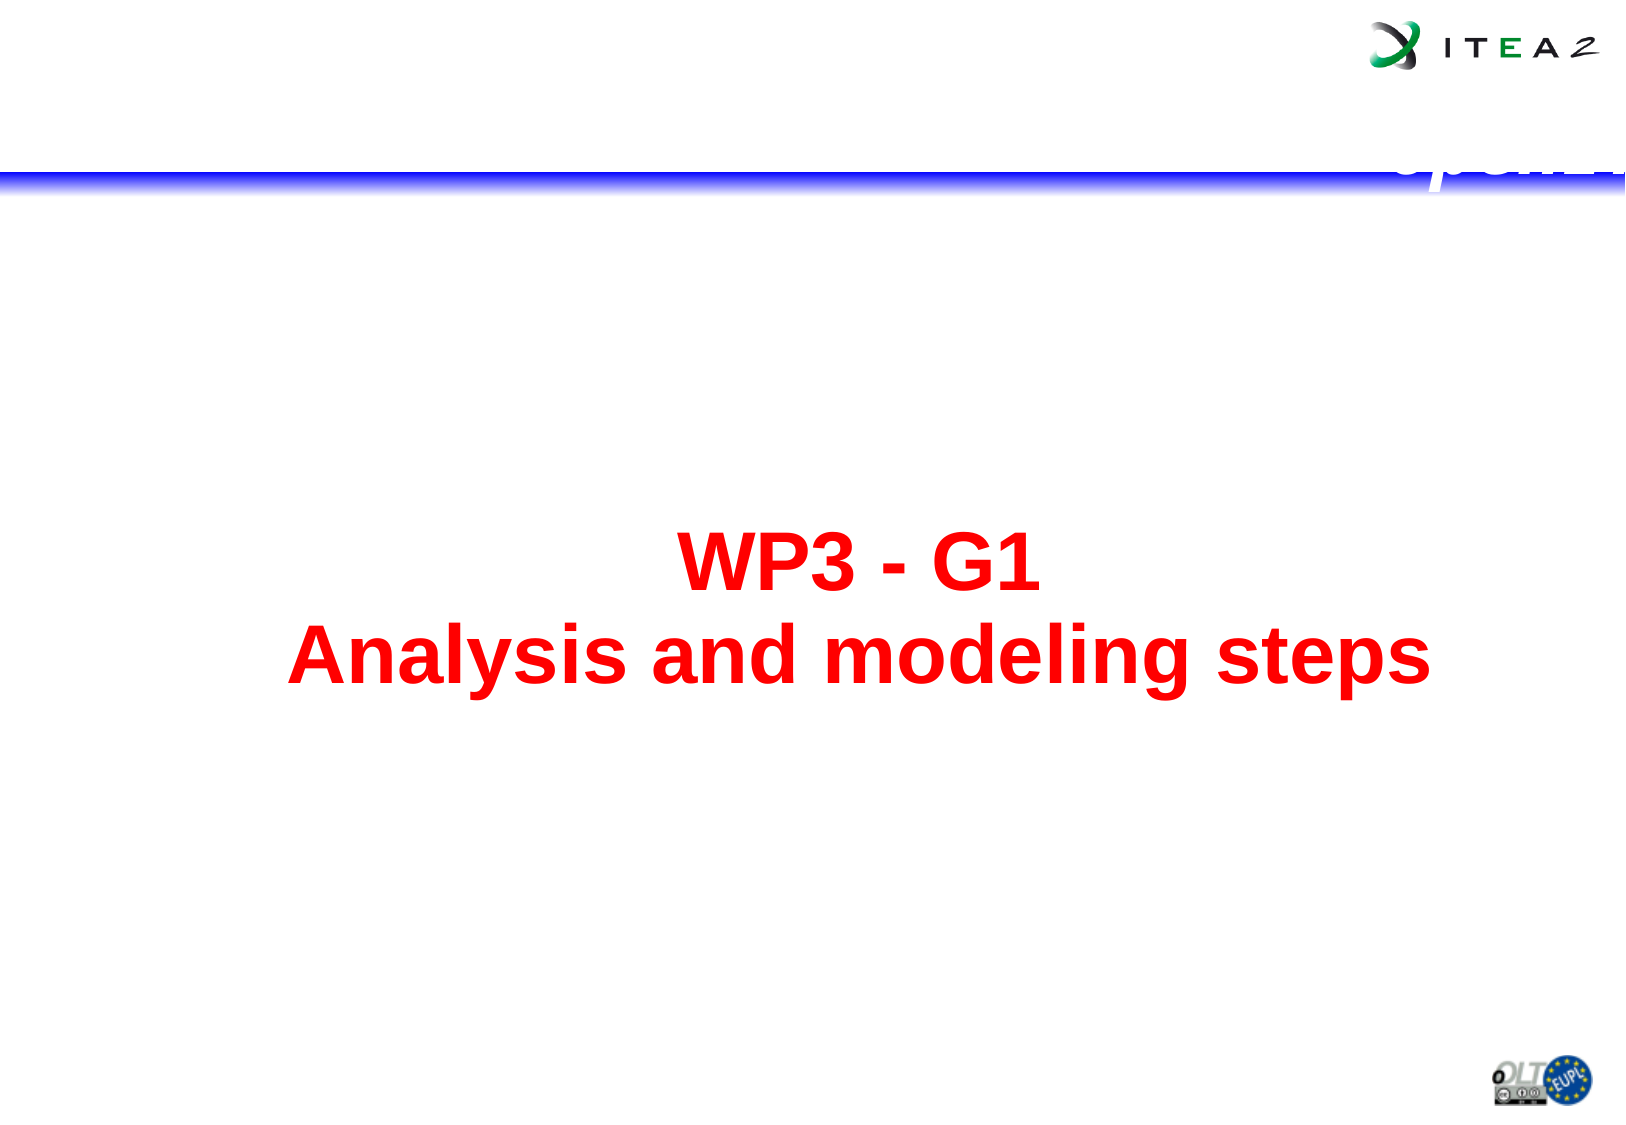

#
WP3 - G1
Analysis and modeling steps